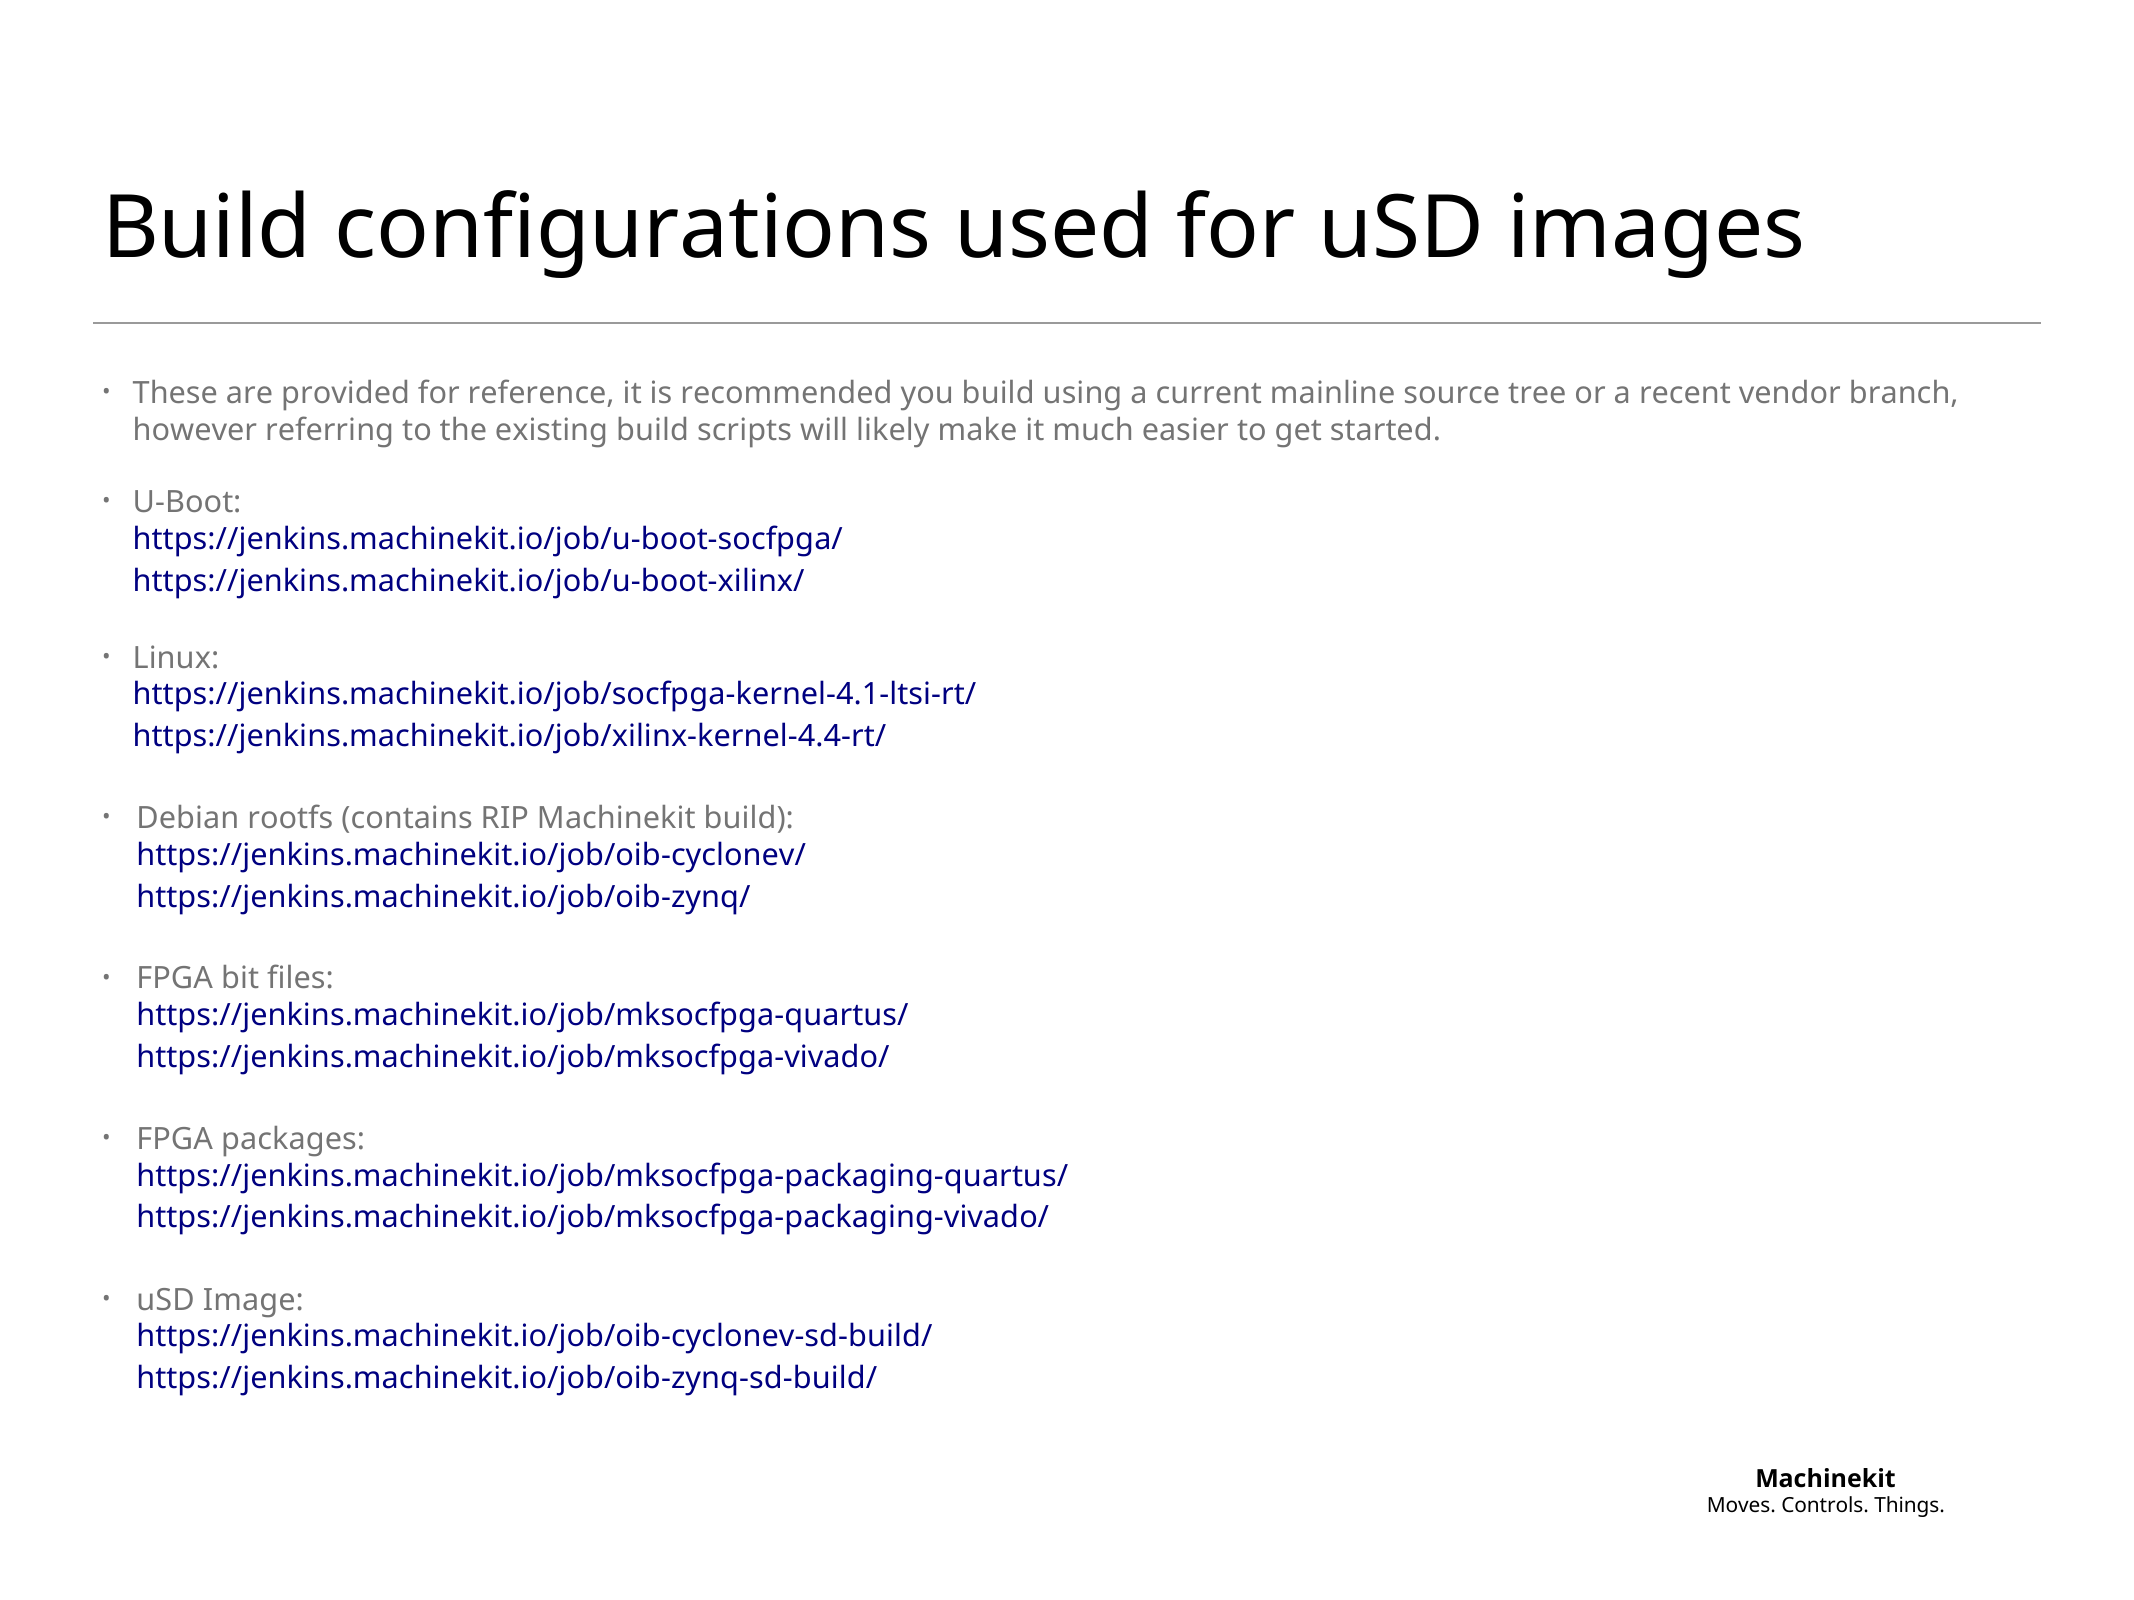

# Build configurations used for uSD images
These are provided for reference, it is recommended you build using a current mainline source tree or a recent vendor branch, however referring to the existing build scripts will likely make it much easier to get started.
U-Boot:
https://jenkins.machinekit.io/job/u-boot-socfpga/
https://jenkins.machinekit.io/job/u-boot-xilinx/
Linux:
https://jenkins.machinekit.io/job/socfpga-kernel-4.1-ltsi-rt/
https://jenkins.machinekit.io/job/xilinx-kernel-4.4-rt/
Debian rootfs (contains RIP Machinekit build):
https://jenkins.machinekit.io/job/oib-cyclonev/
https://jenkins.machinekit.io/job/oib-zynq/
FPGA bit files:
https://jenkins.machinekit.io/job/mksocfpga-quartus/
https://jenkins.machinekit.io/job/mksocfpga-vivado/
FPGA packages:
https://jenkins.machinekit.io/job/mksocfpga-packaging-quartus/
https://jenkins.machinekit.io/job/mksocfpga-packaging-vivado/
uSD Image:
https://jenkins.machinekit.io/job/oib-cyclonev-sd-build/
https://jenkins.machinekit.io/job/oib-zynq-sd-build/